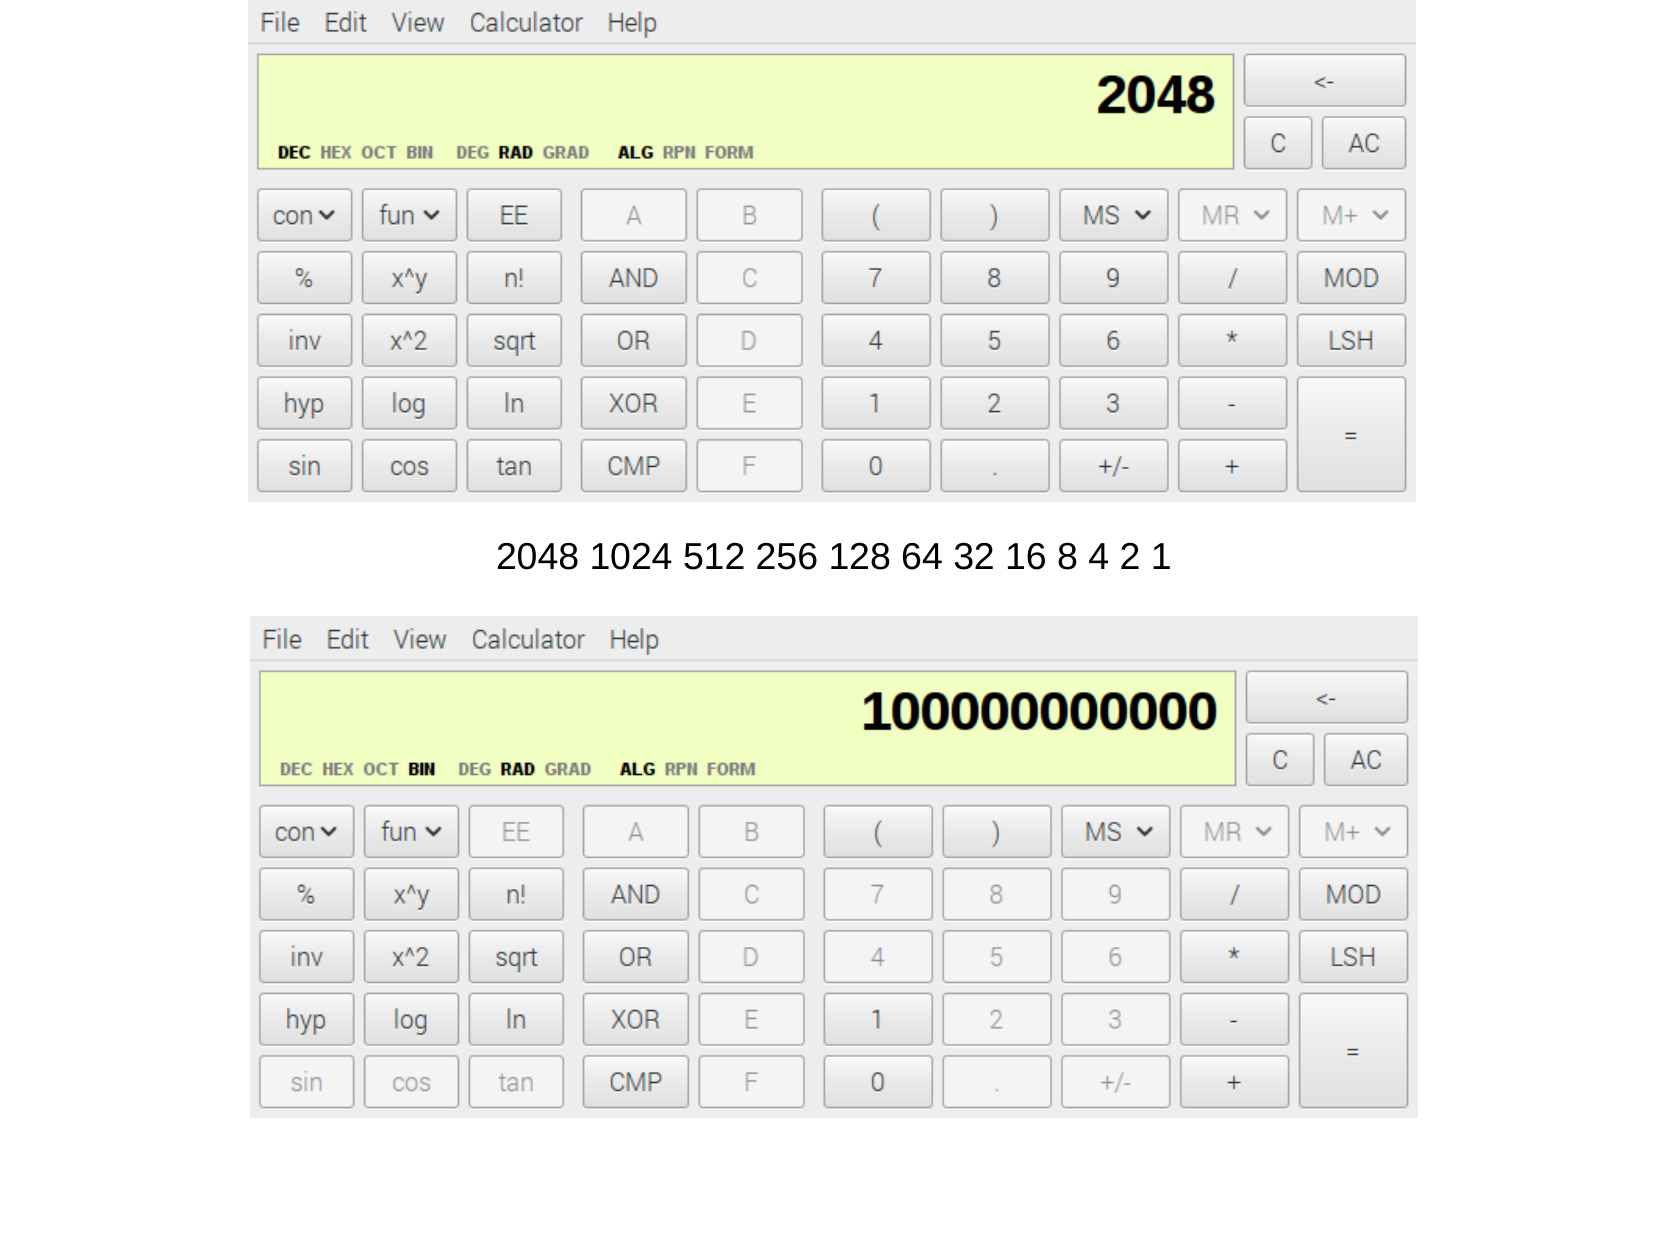

2048 1024 512 256 128 64 32 16 8 4 2 1